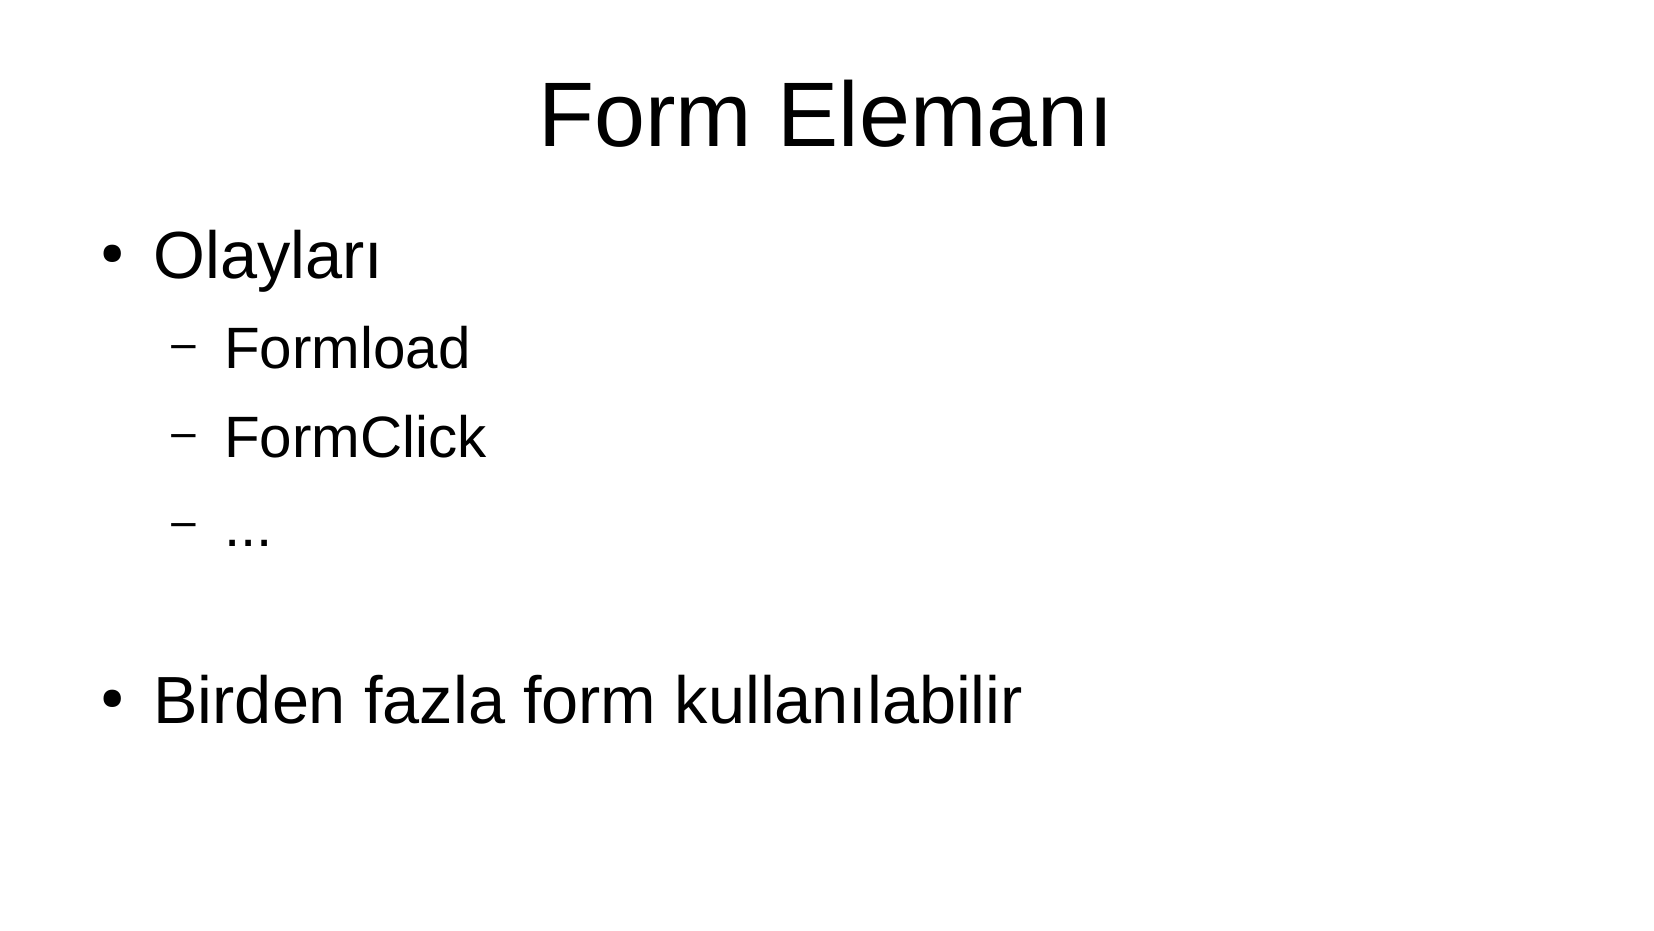

# Form Elemanı
Olayları
Formload
FormClick
...
Birden fazla form kullanılabilir